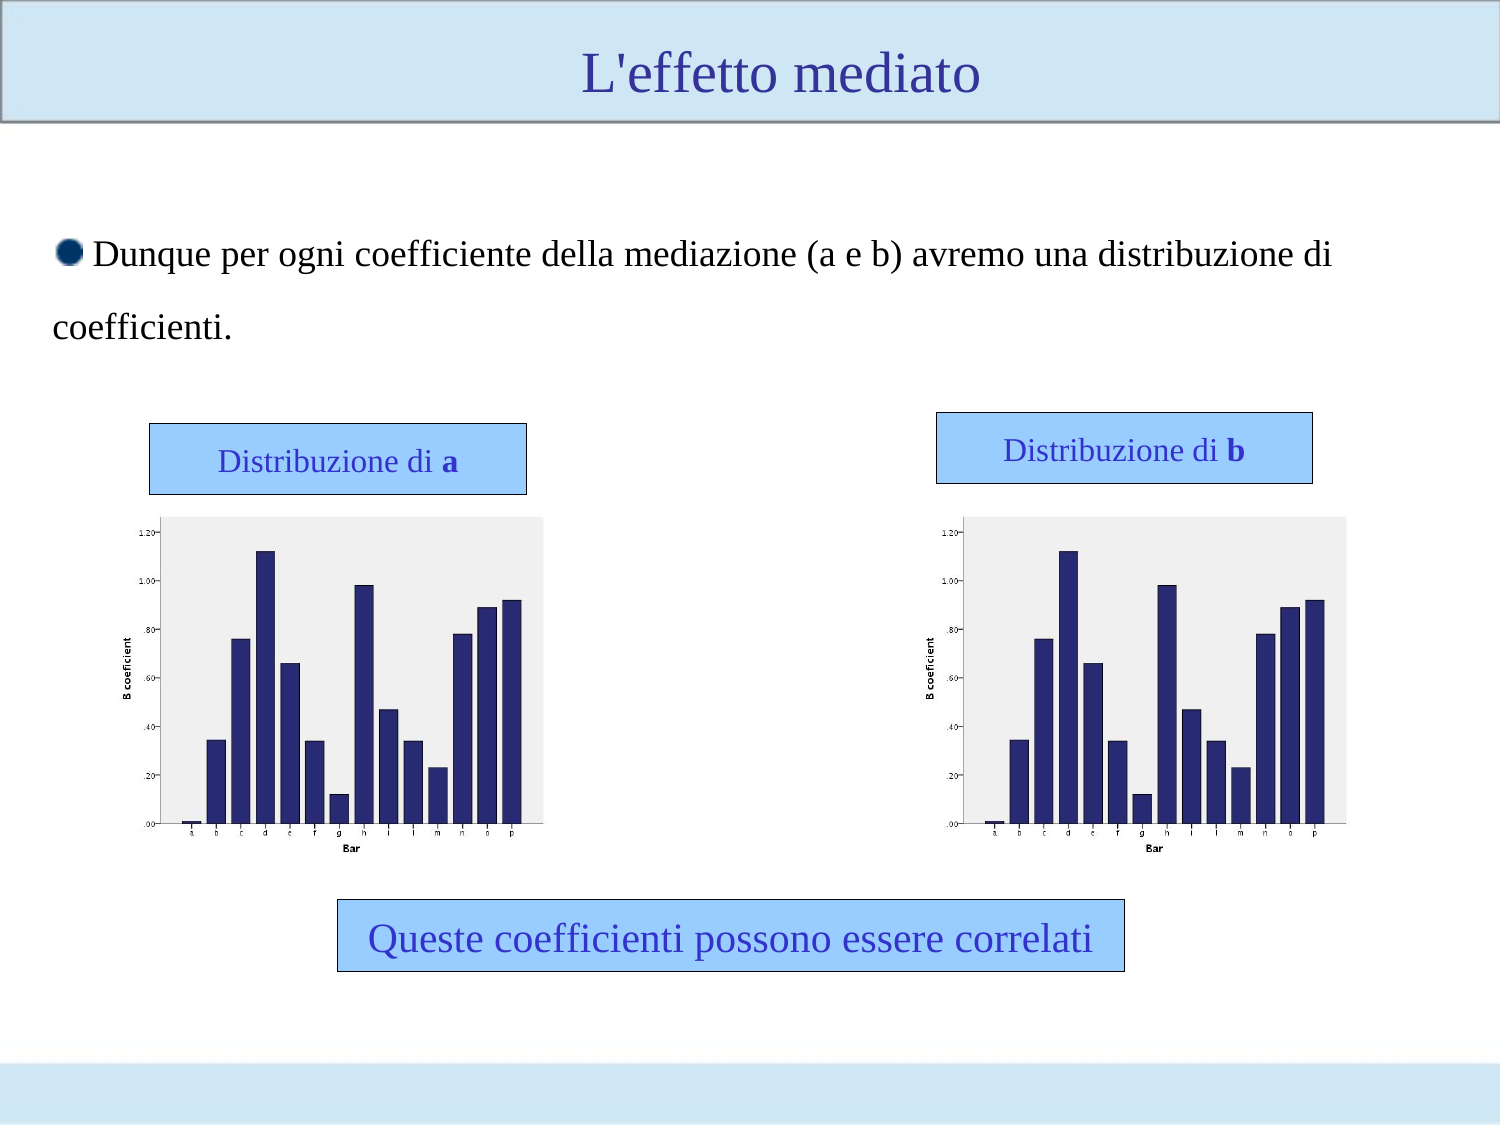

# L'effetto mediato
 Dunque per ogni coefficiente della mediazione (a e b) avremo una distribuzione di coefficienti.
Distribuzione di b
Distribuzione di a
Queste coefficienti possono essere correlati